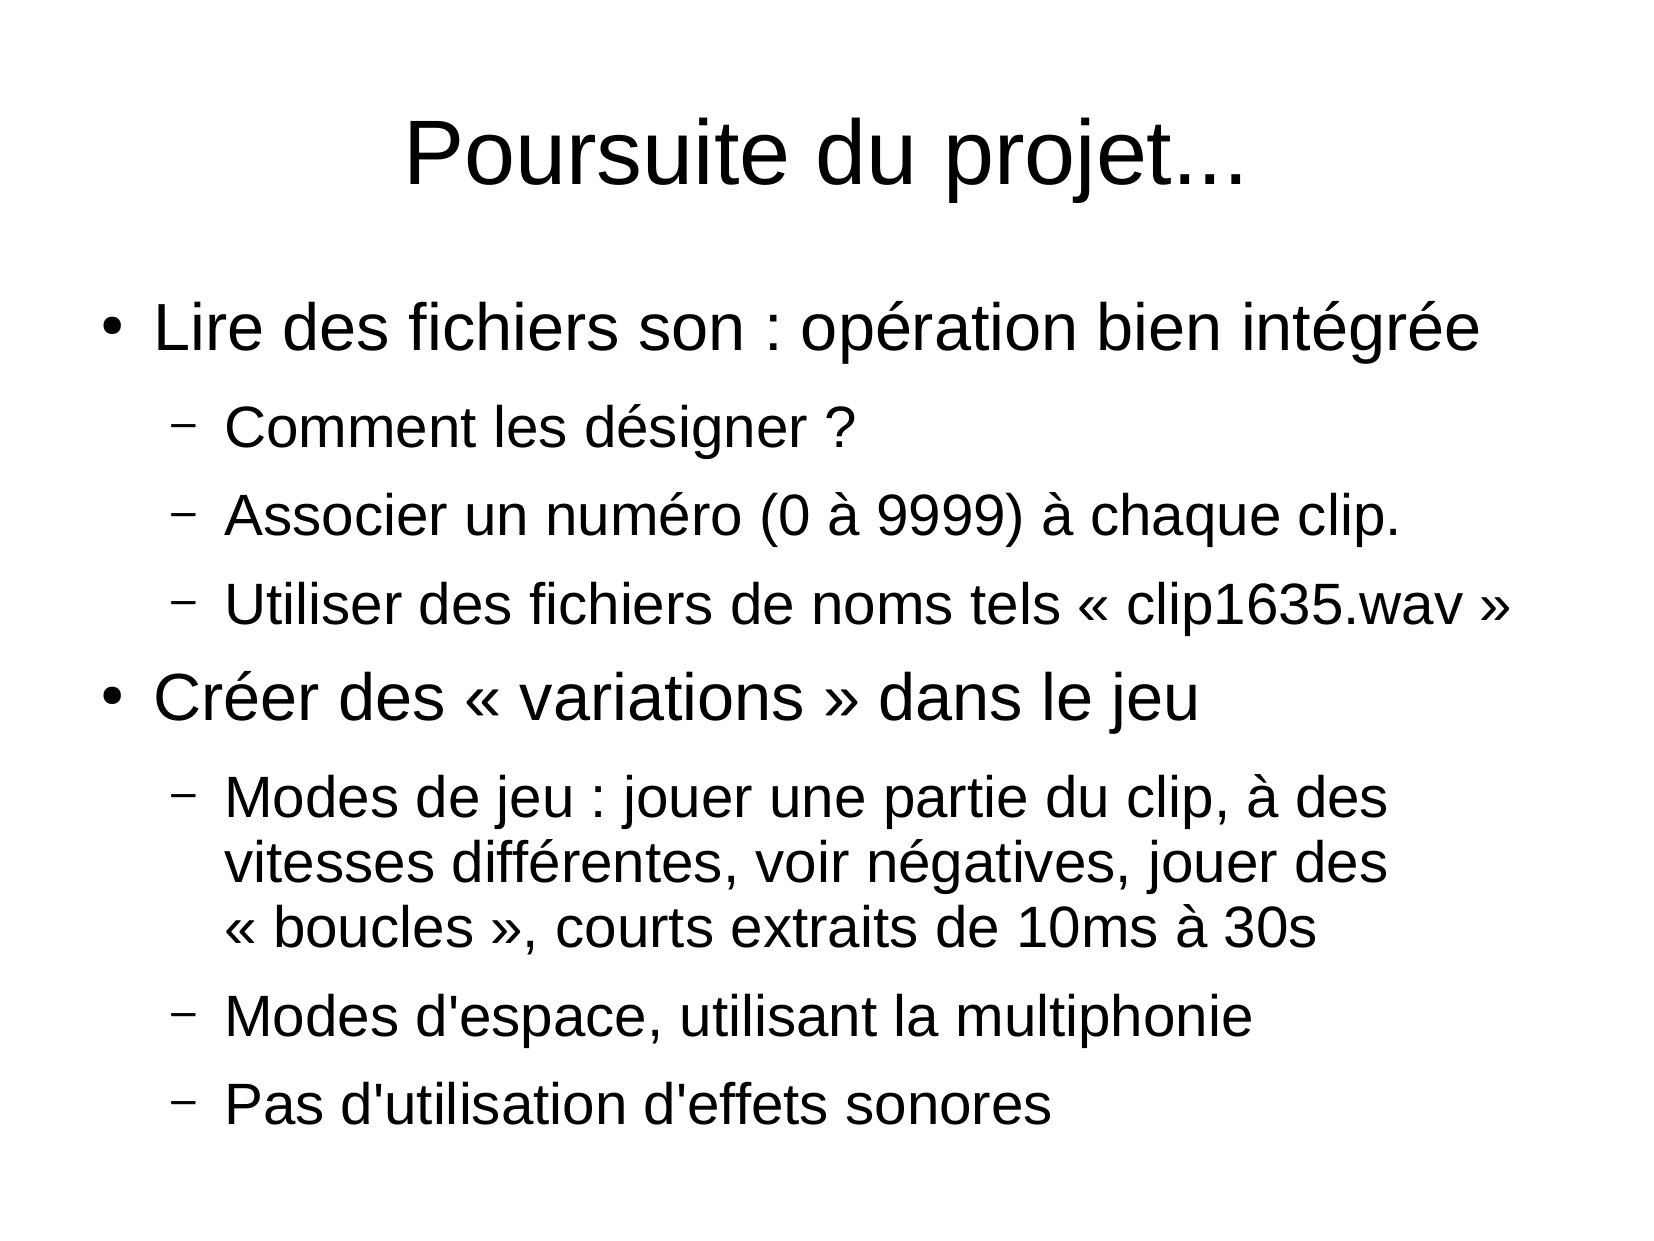

# Poursuite du projet...
Lire des fichiers son : opération bien intégrée
Comment les désigner ?
Associer un numéro (0 à 9999) à chaque clip.
Utiliser des fichiers de noms tels « clip1635.wav »
Créer des « variations » dans le jeu
Modes de jeu : jouer une partie du clip, à des vitesses différentes, voir négatives, jouer des « boucles », courts extraits de 10ms à 30s
Modes d'espace, utilisant la multiphonie
Pas d'utilisation d'effets sonores